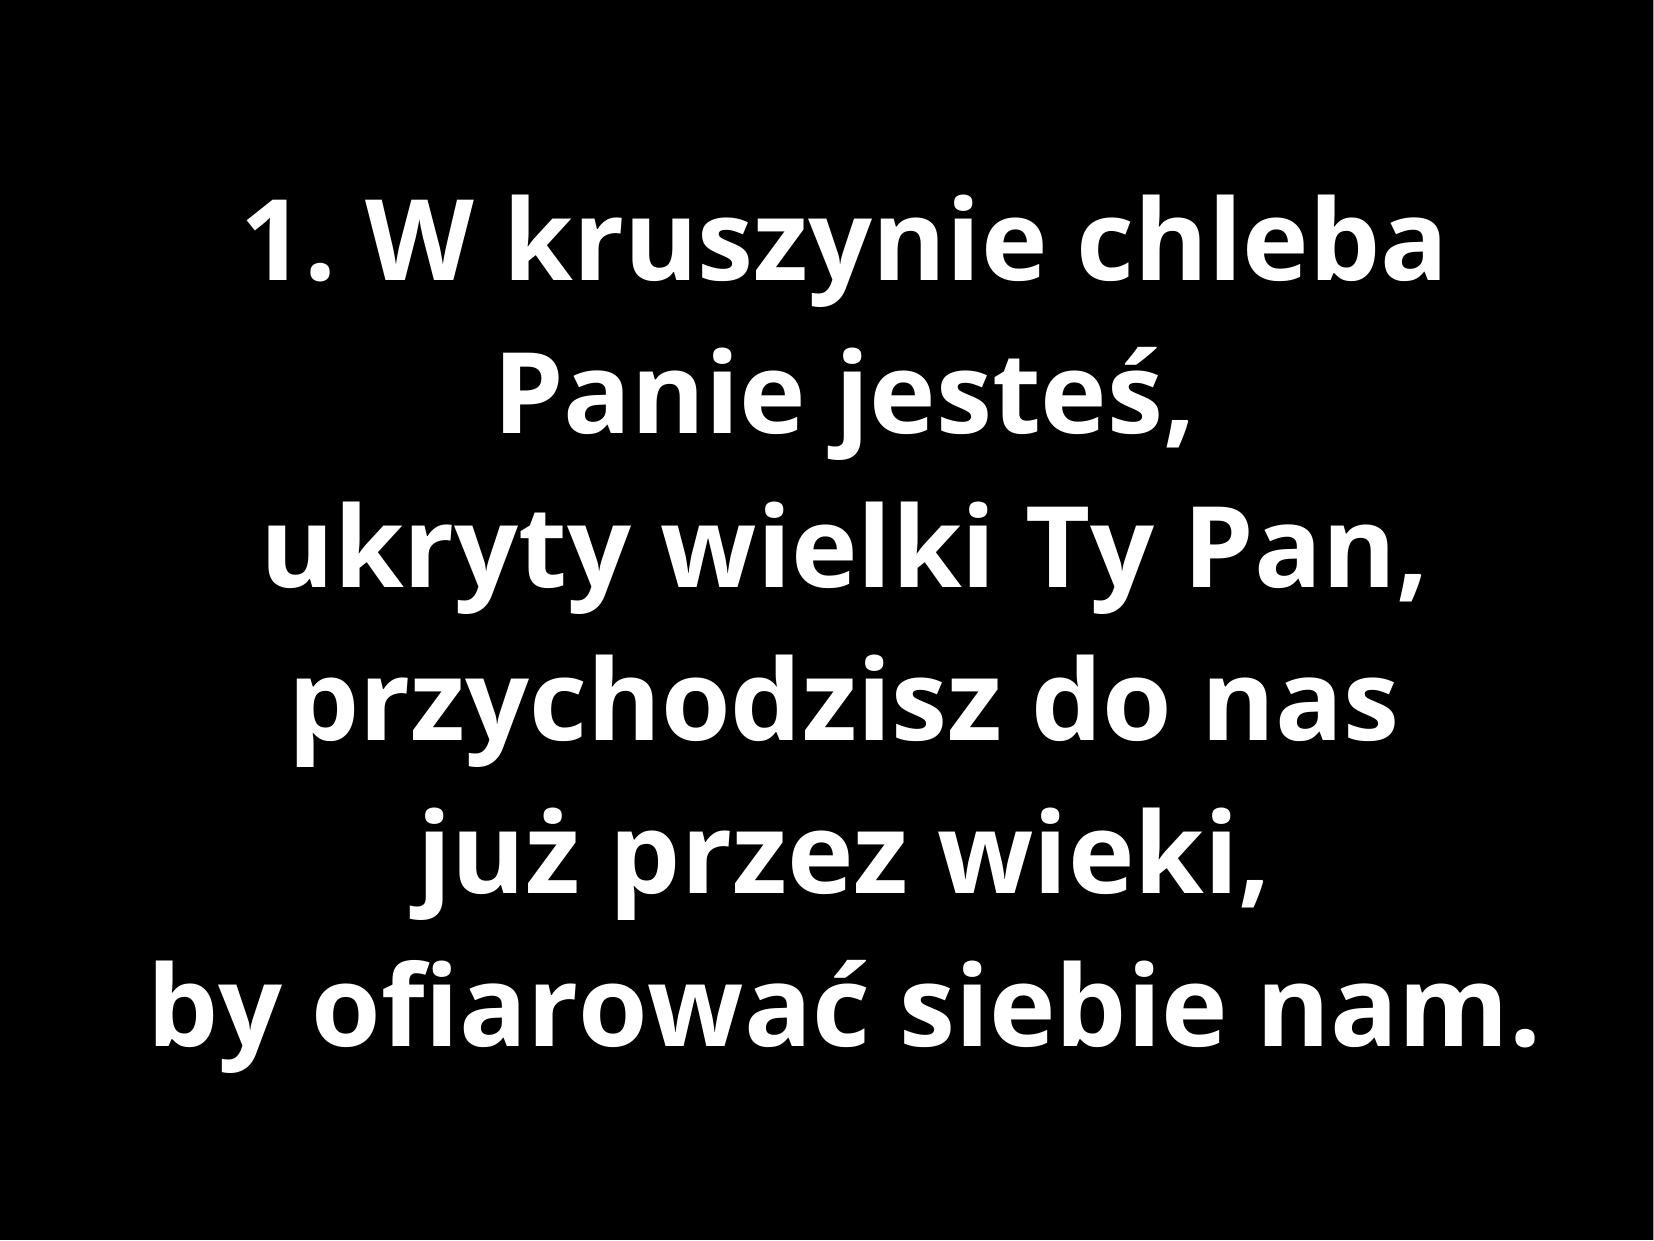

# 1. W kruszynie chleba
Panie jesteś,
ukryty wielki Ty Pan,
przychodzisz do nas
już przez wieki,
by ofiarować siebie nam.